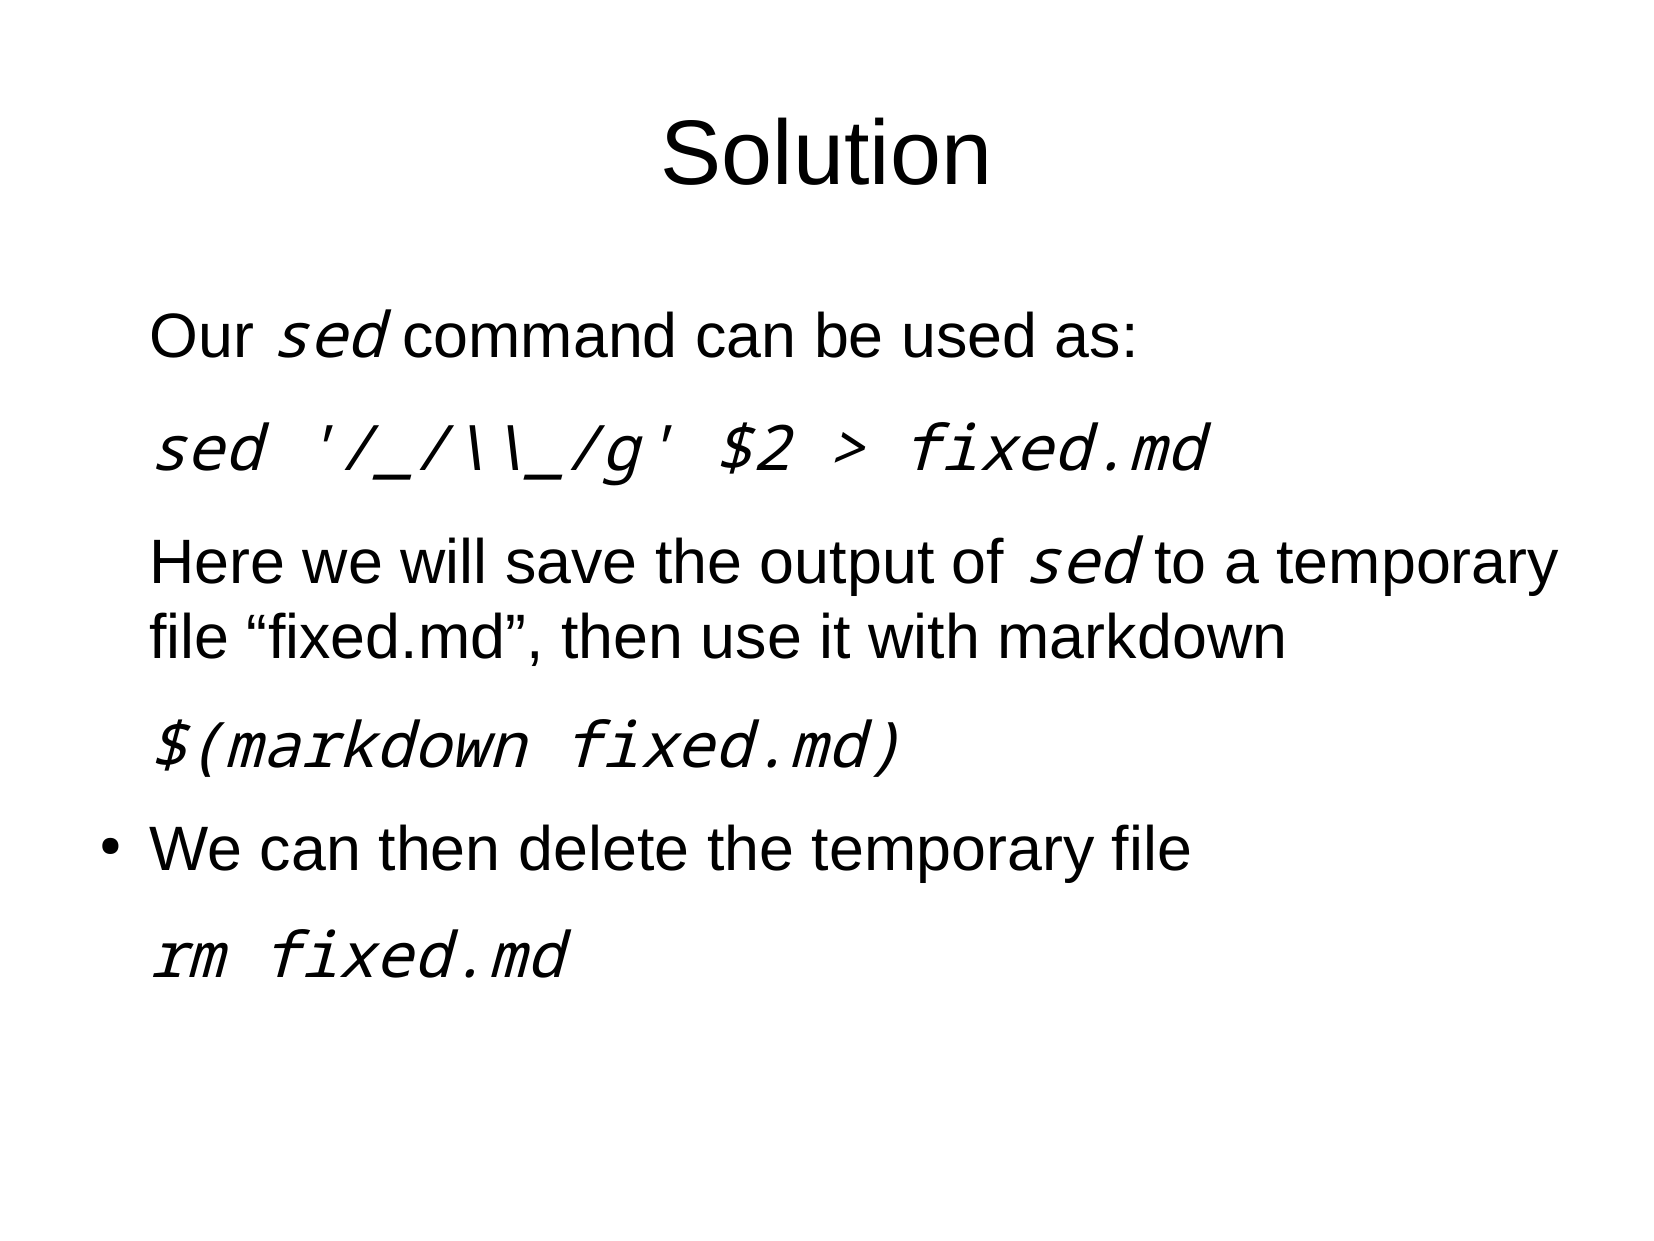

# Solution
Our sed command can be used as:
sed '/_/\\_/g' $2 > fixed.md
Here we will save the output of sed to a temporary file “fixed.md”, then use it with markdown
$(markdown fixed.md)
We can then delete the temporary file
rm fixed.md